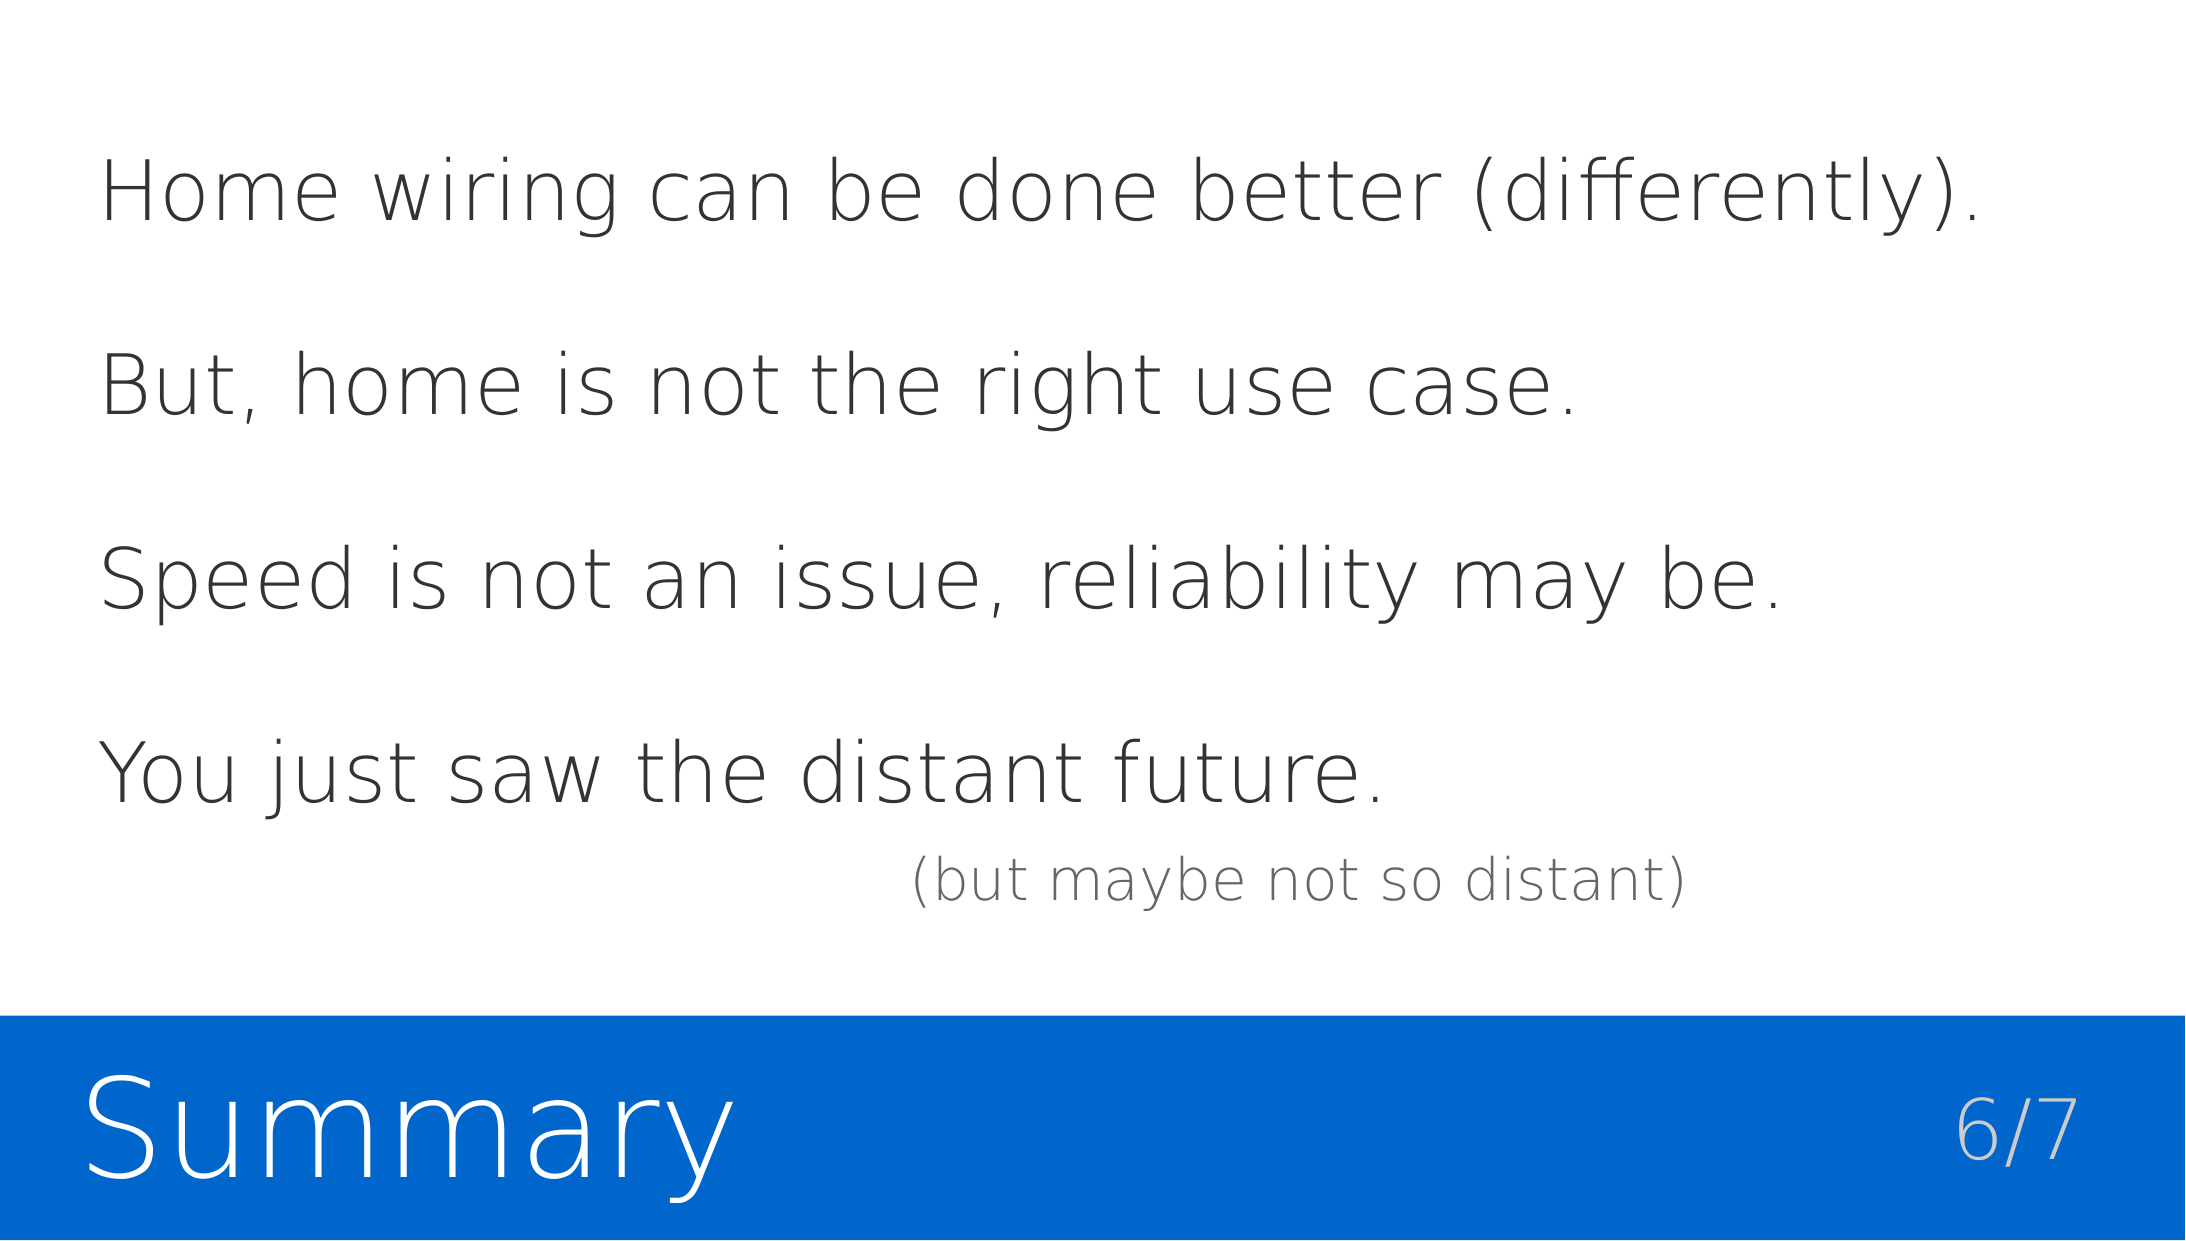

Home wiring can be done better (differently).
But, home is not the right use case.
Speed is not an issue, reliability may be.
You just saw the distant future.
											(but maybe not so distant)
Summary
6/7